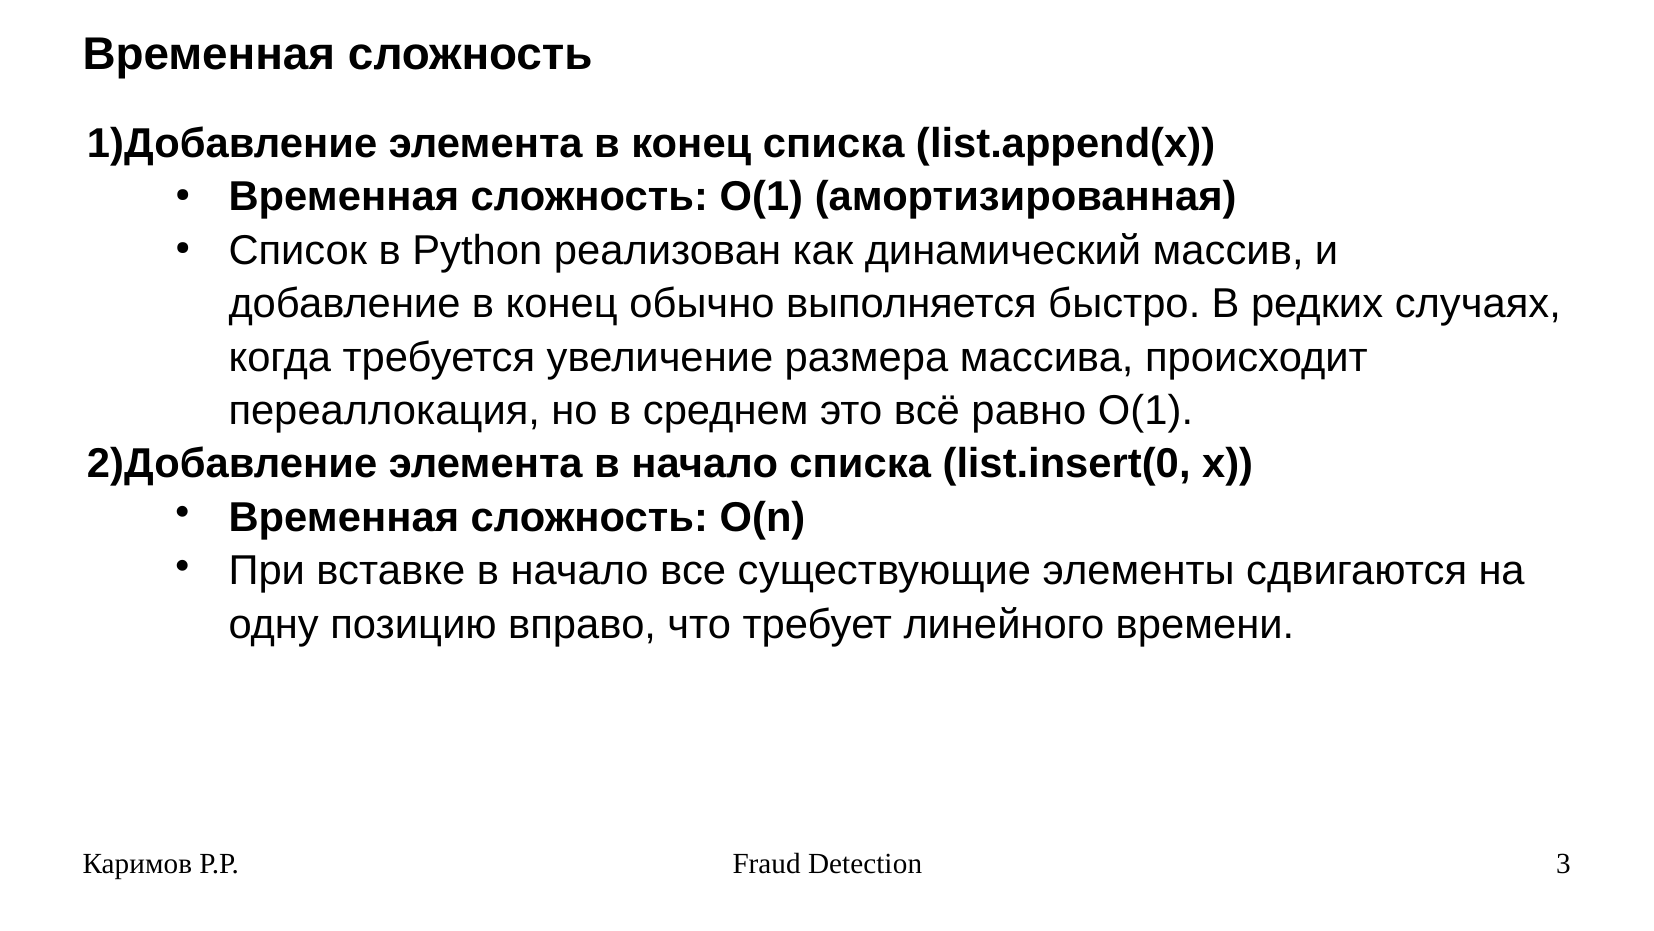

# Временная сложность
Добавление элемента в конец списка (list.append(x))
Временная сложность: O(1) (амортизированная)
Список в Python реализован как динамический массив, и добавление в конец обычно выполняется быстро. В редких случаях, когда требуется увеличение размера массива, происходит переаллокация, но в среднем это всё равно O(1).
Добавление элемента в начало списка (list.insert(0, x))
Временная сложность: O(n)
При вставке в начало все существующие элементы сдвигаются на одну позицию вправо, что требует линейного времени.
3